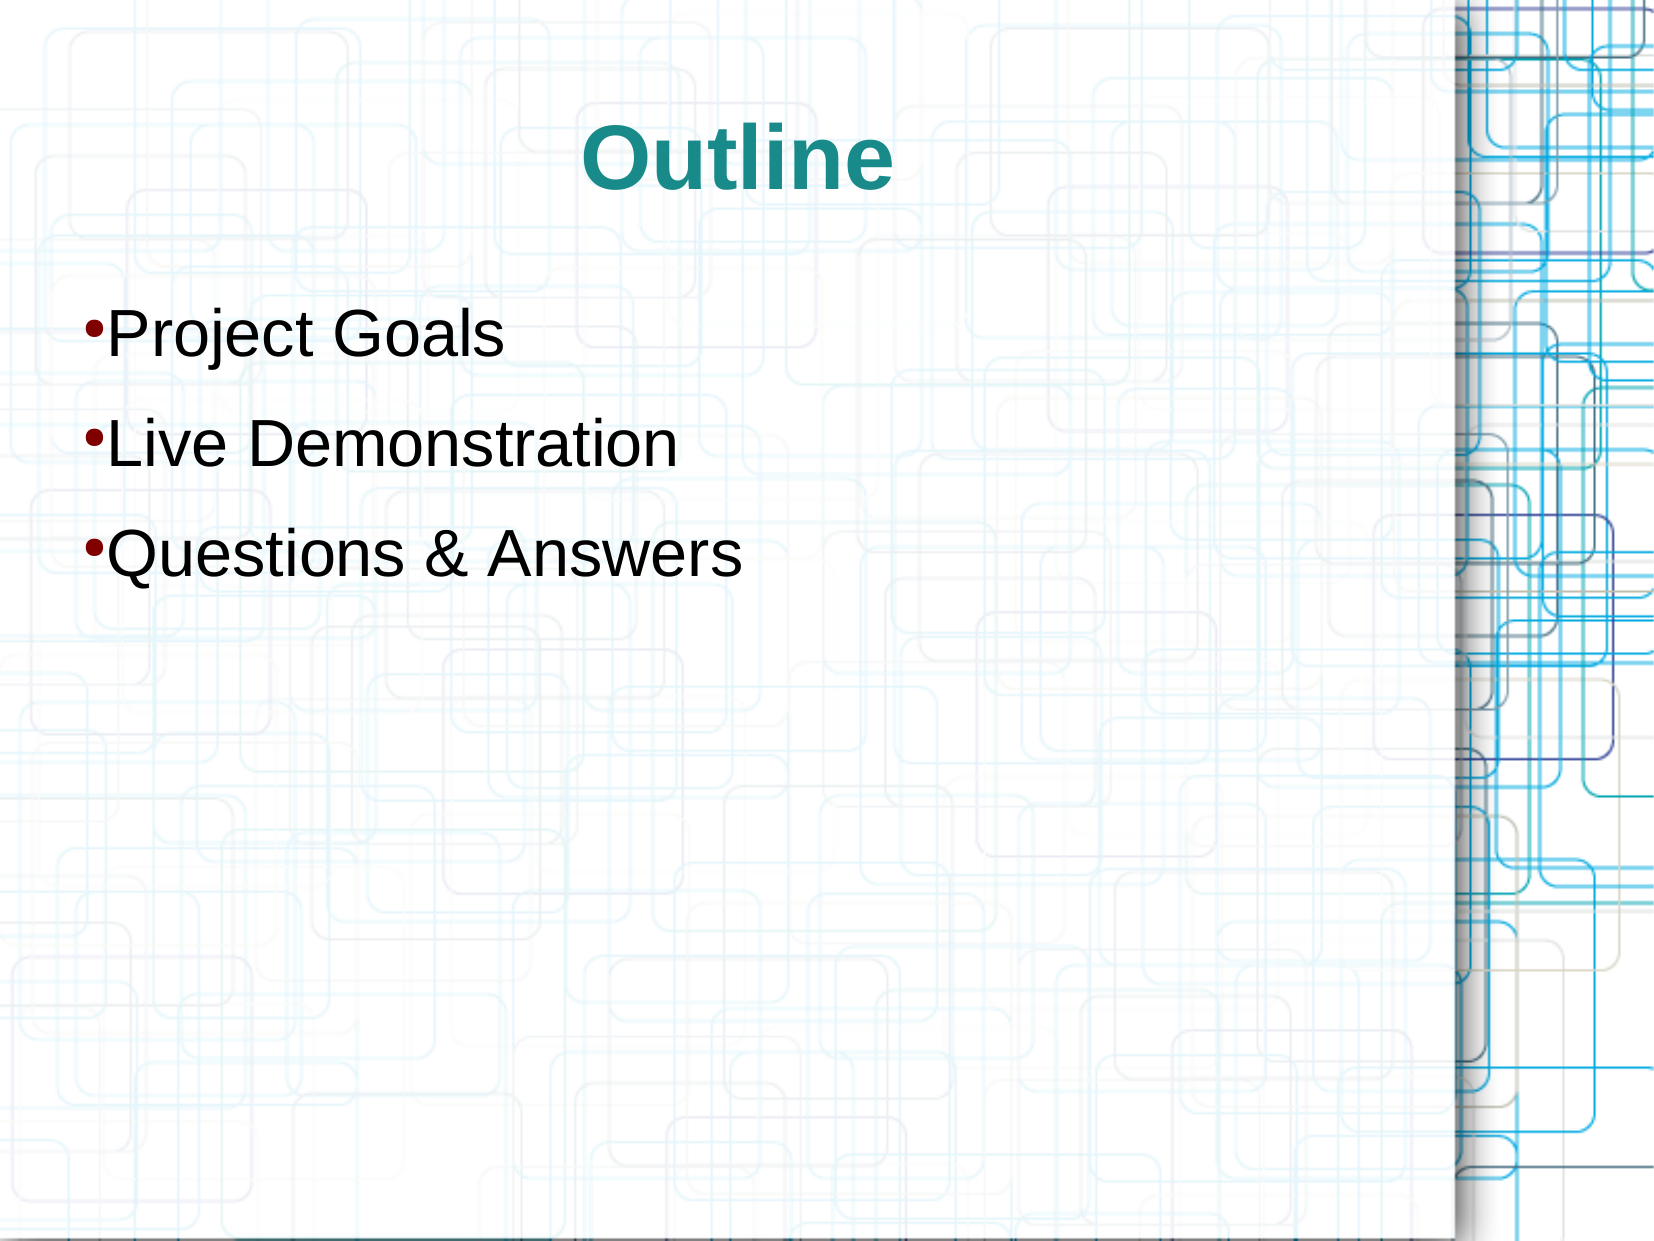

# Outline
Project Goals
Live Demonstration
Questions & Answers